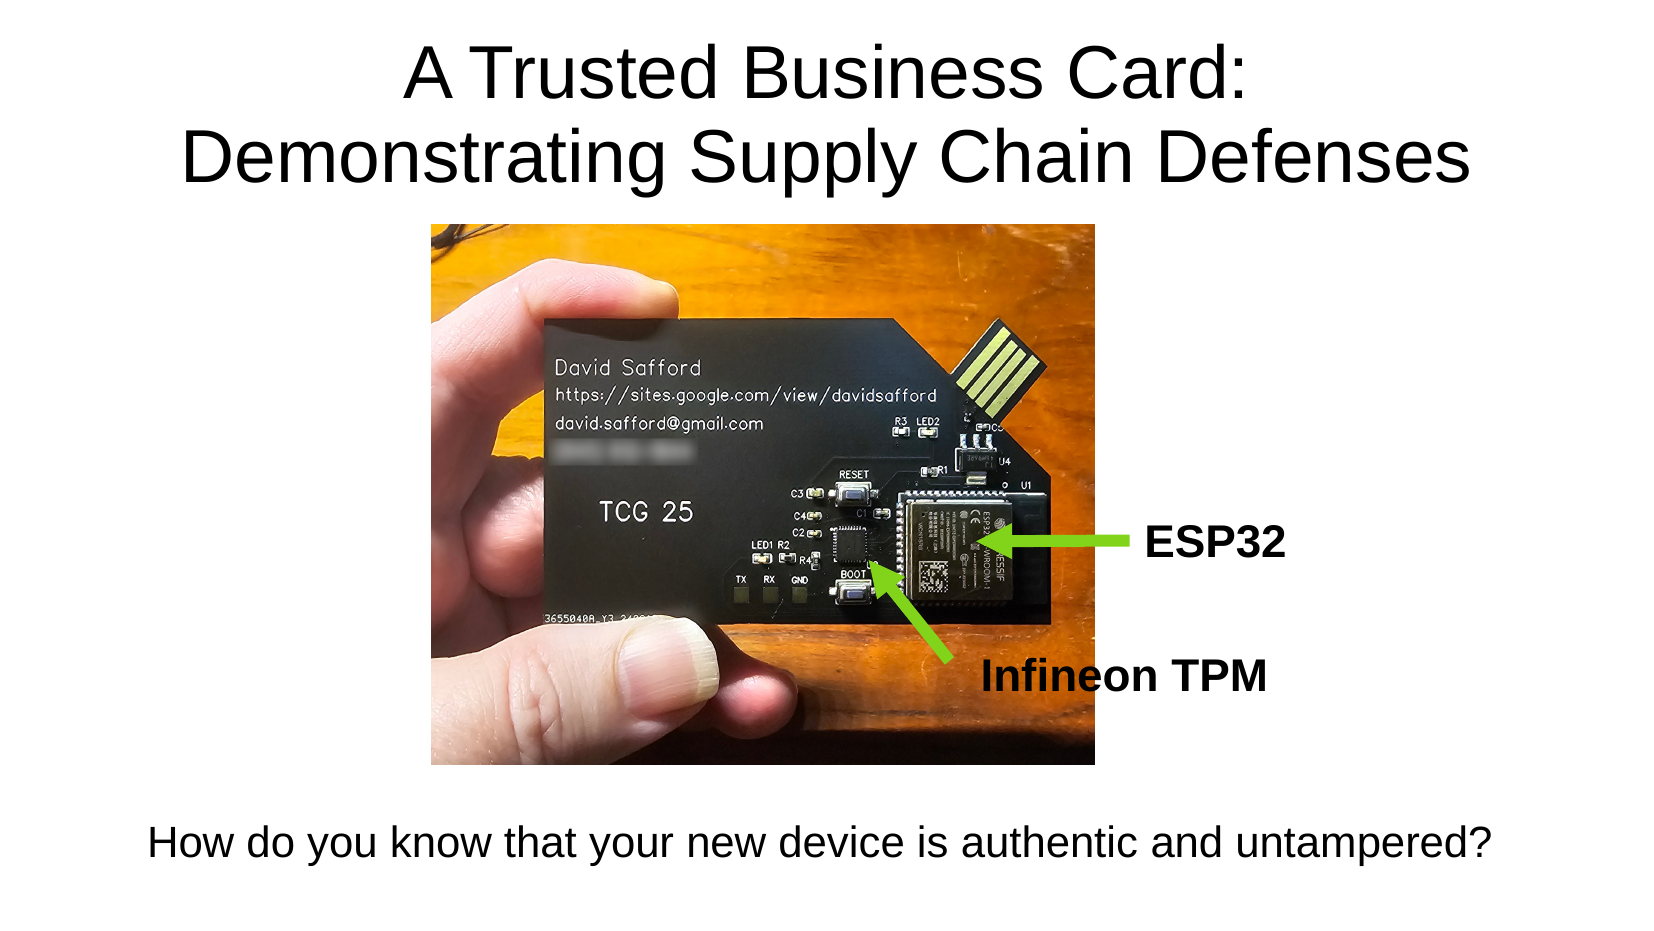

# A Trusted Business Card: Demonstrating Supply Chain Defenses
ESP32
Infineon TPM
How do you know that your new device is authentic and untampered?